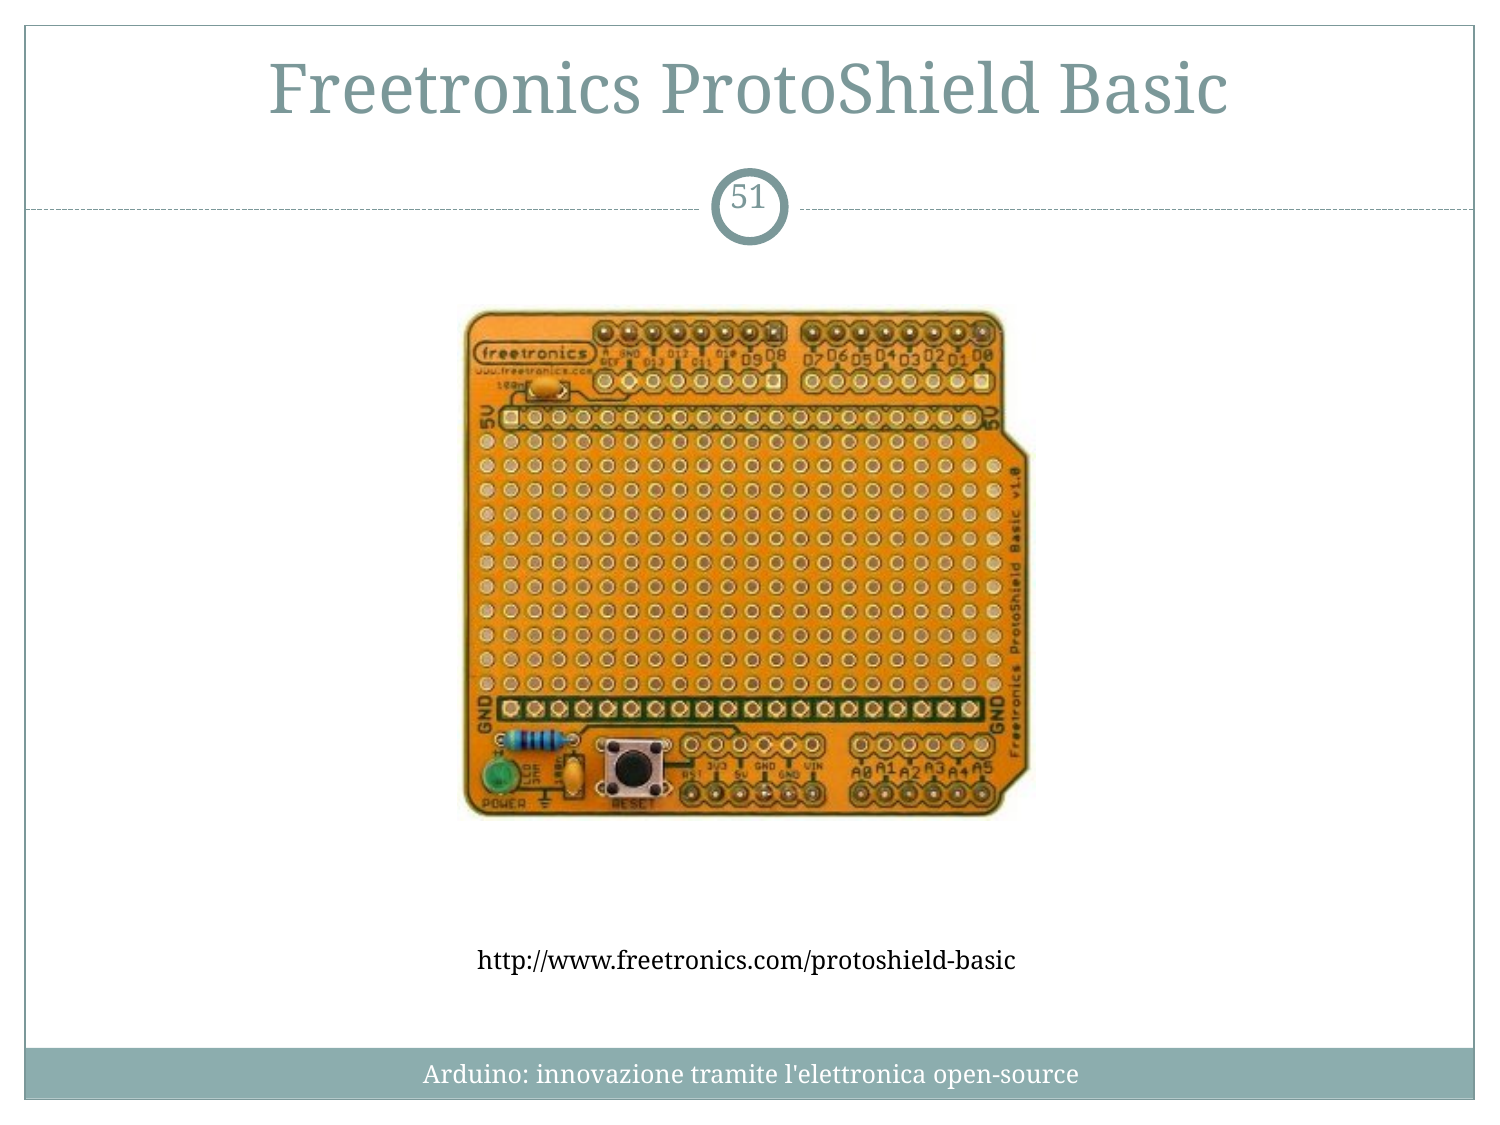

# Freetronics ProtoShield Basic
http://www.freetronics.com/protoshield-basic
Arduino: innovazione tramite l'elettronica open-source